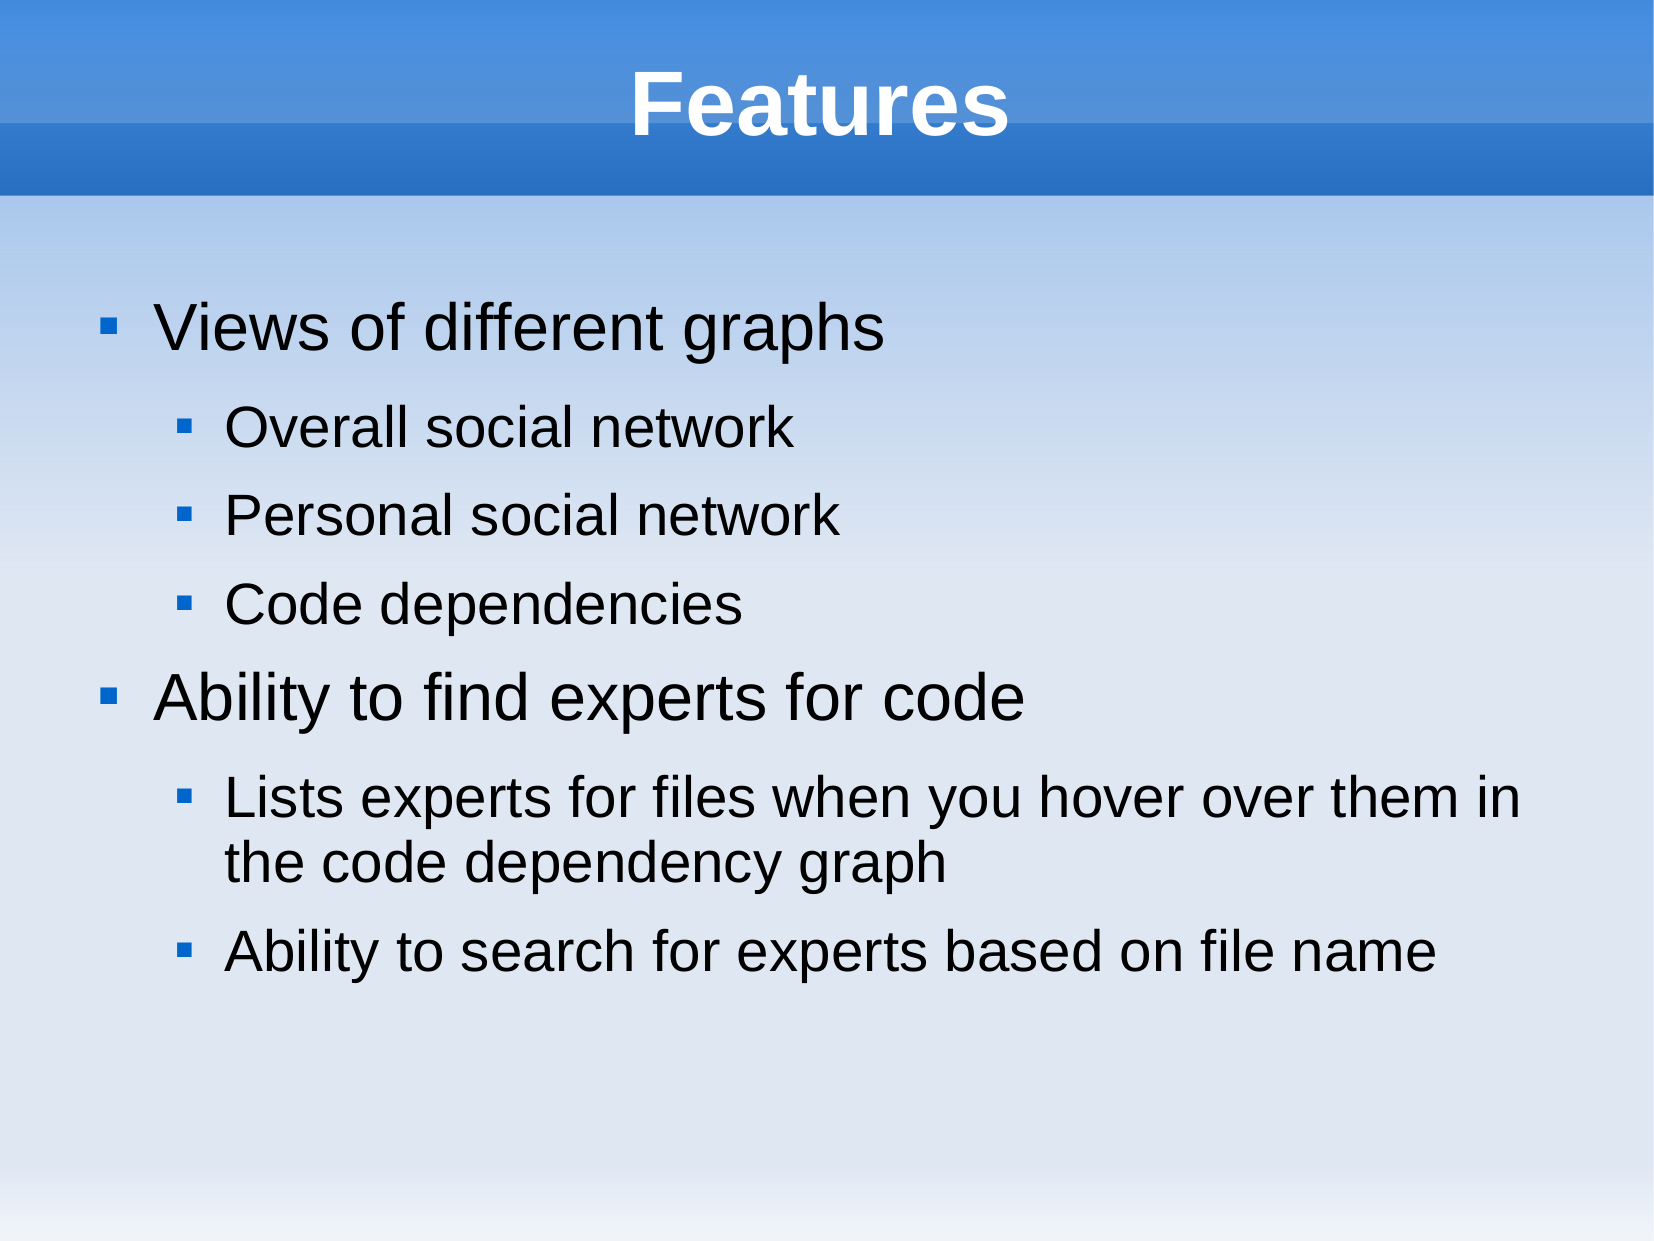

# Features
Views of different graphs
Overall social network
Personal social network
Code dependencies
Ability to find experts for code
Lists experts for files when you hover over them in the code dependency graph
Ability to search for experts based on file name